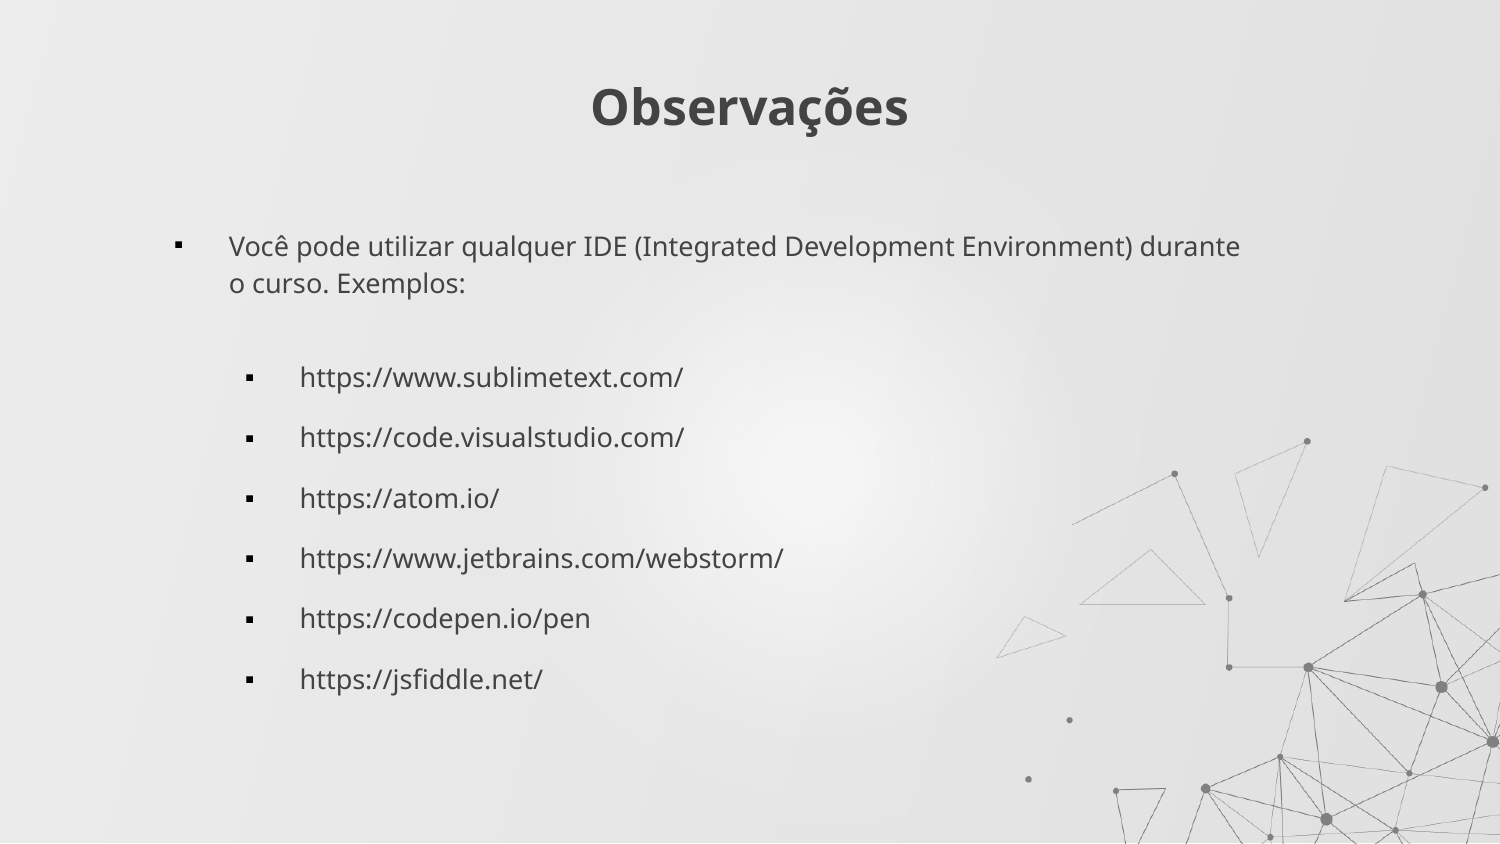

Observações
# Você pode utilizar qualquer IDE (Integrated Development Environment) durante o curso. Exemplos:
https://www.sublimetext.com/
https://code.visualstudio.com/
https://atom.io/
https://www.jetbrains.com/webstorm/
https://codepen.io/pen
https://jsfiddle.net/